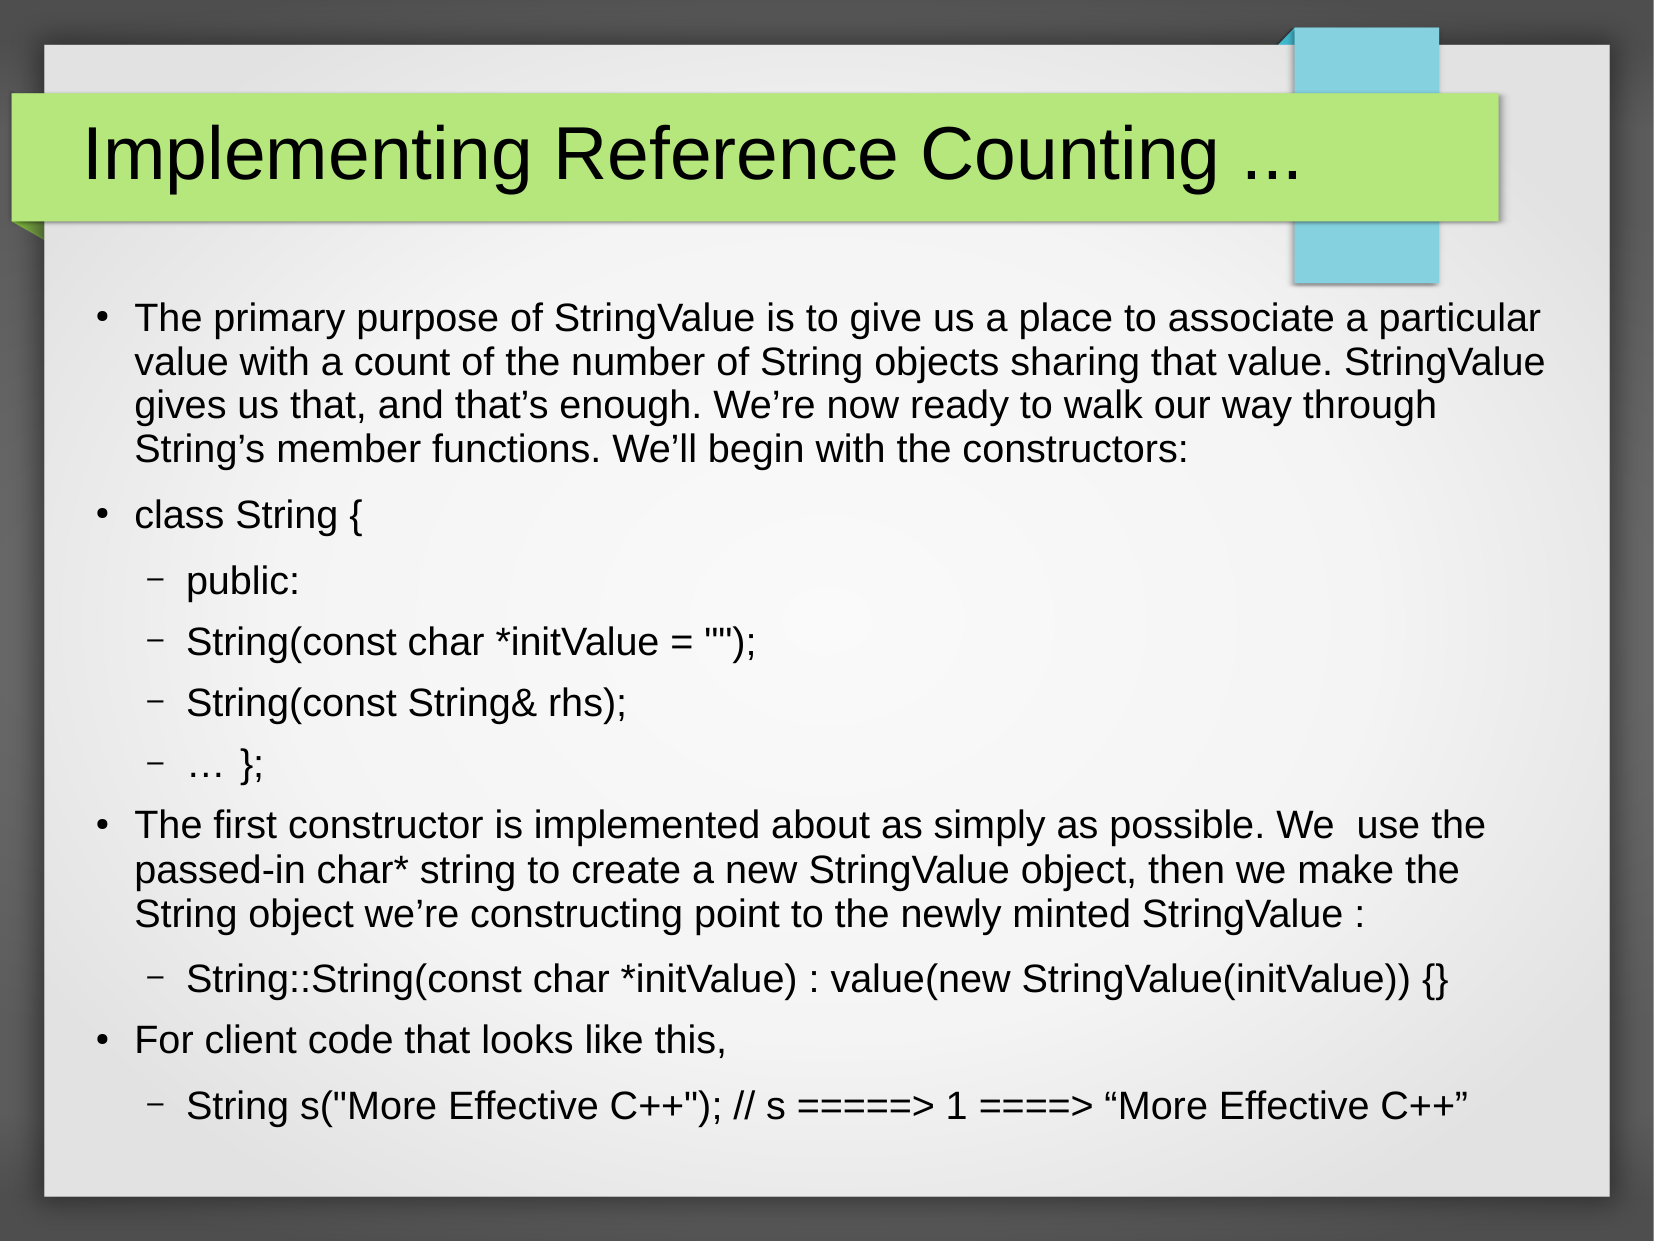

# Implementing Reference Counting ...
The primary purpose of StringValue is to give us a place to associate a particular value with a count of the number of String objects sharing that value. StringValue gives us that, and that’s enough. We’re now ready to walk our way through String’s member functions. We’ll begin with the constructors:
class String {
public:
String(const char *initValue = "");
String(const String& rhs);
…	};
The first constructor is implemented about as simply as possible. We use the passed-in char* string to create a new StringValue object, then we make the String object we’re constructing point to the newly minted StringValue :
String::String(const char *initValue) : value(new StringValue(initValue)) {}
For client code that looks like this,
String s("More Effective C++"); // s =====> 1 ====> “More Effective C++”